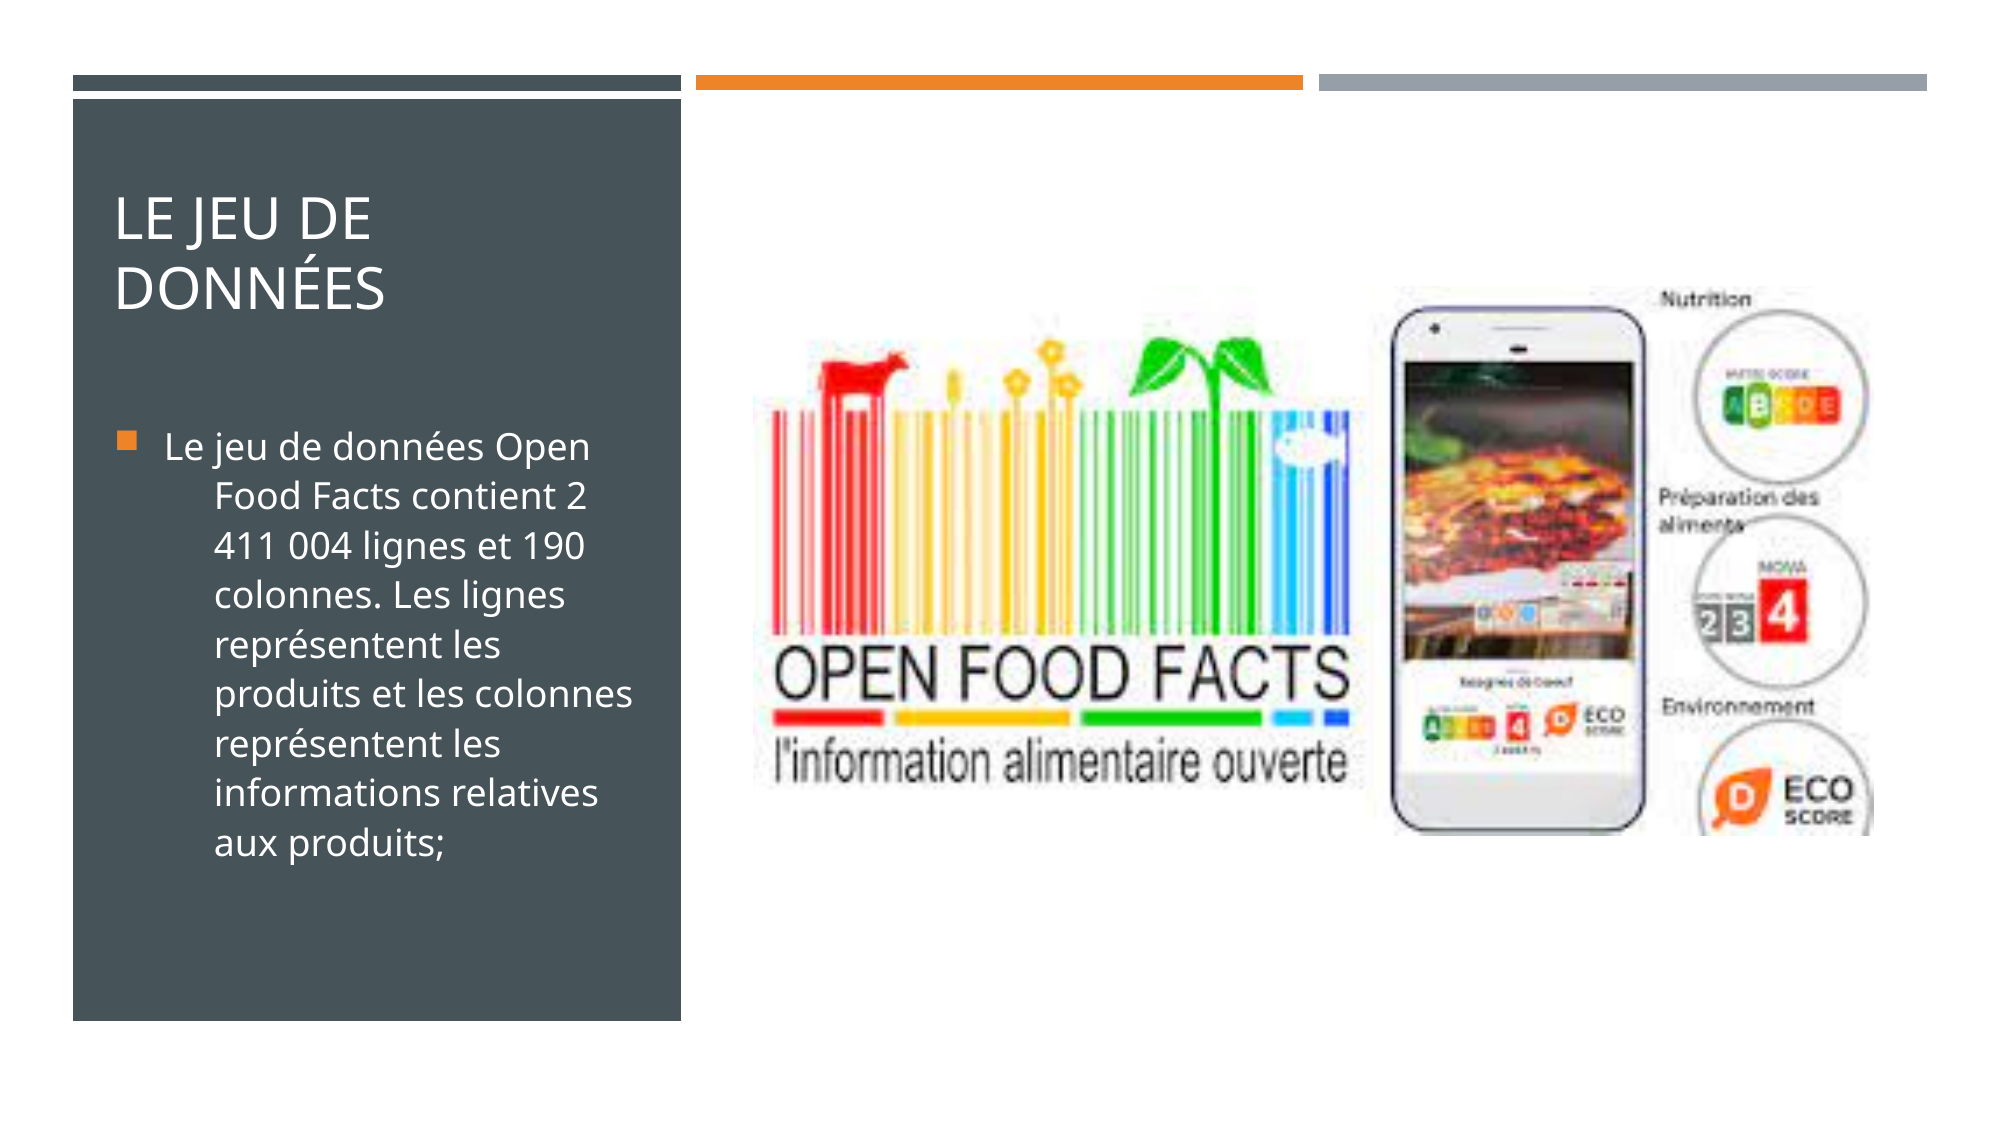

# Le jeu de données
Le jeu de données Open Food Facts contient 2 411 004 lignes et 190 colonnes. Les lignes représentent les produits et les colonnes représentent les informations relatives aux produits;